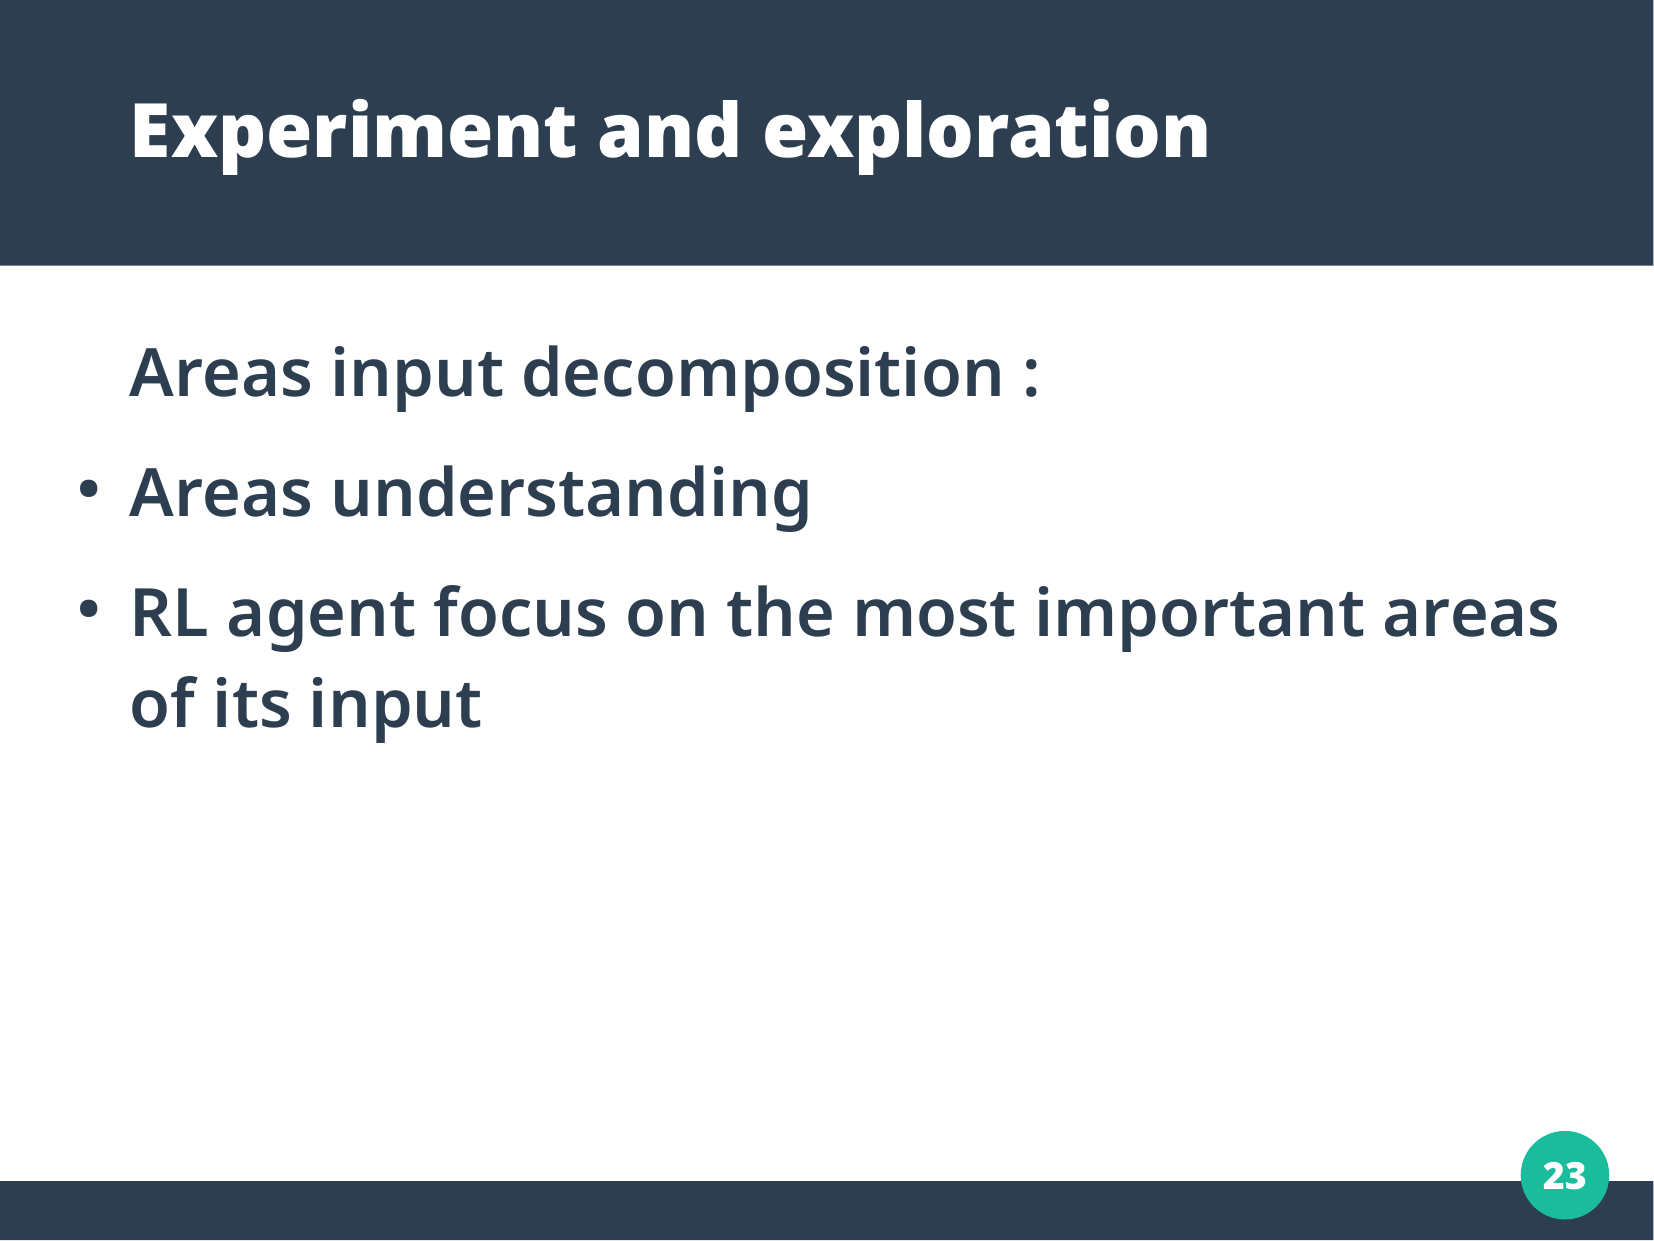

# Experiment and exploration
Areas input decomposition :
Areas understanding
RL agent focus on the most important areas of its input
23